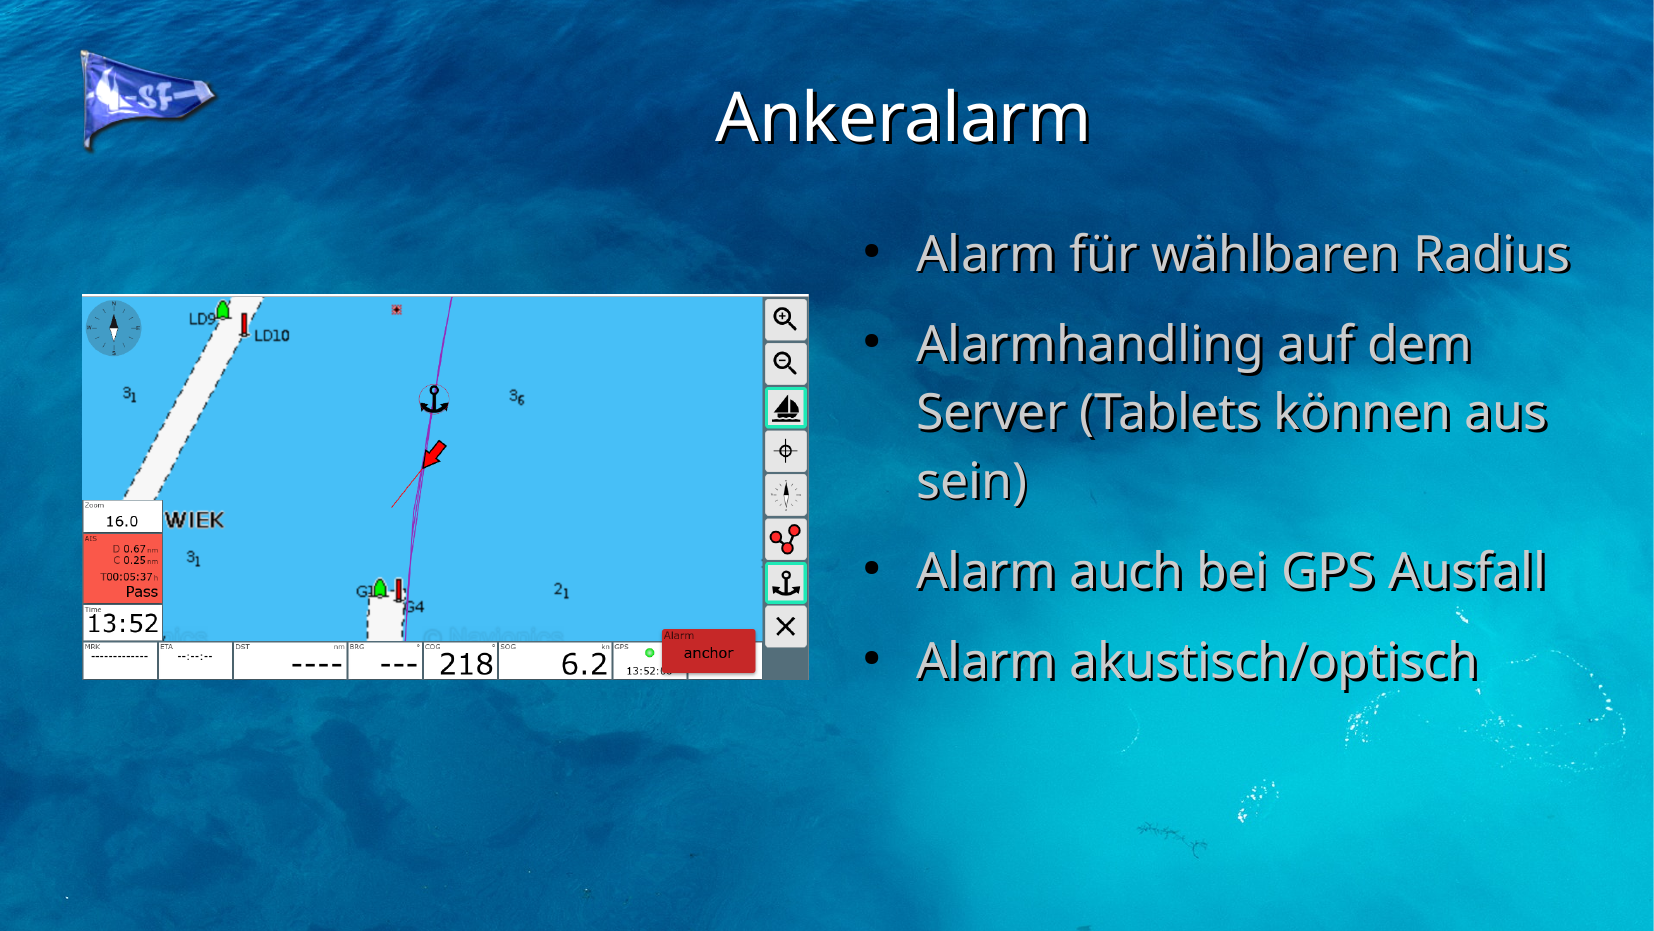

# Ankeralarm
Alarm für wählbaren Radius
Alarmhandling auf dem Server (Tablets können aus sein)
Alarm auch bei GPS Ausfall
Alarm akustisch/optisch